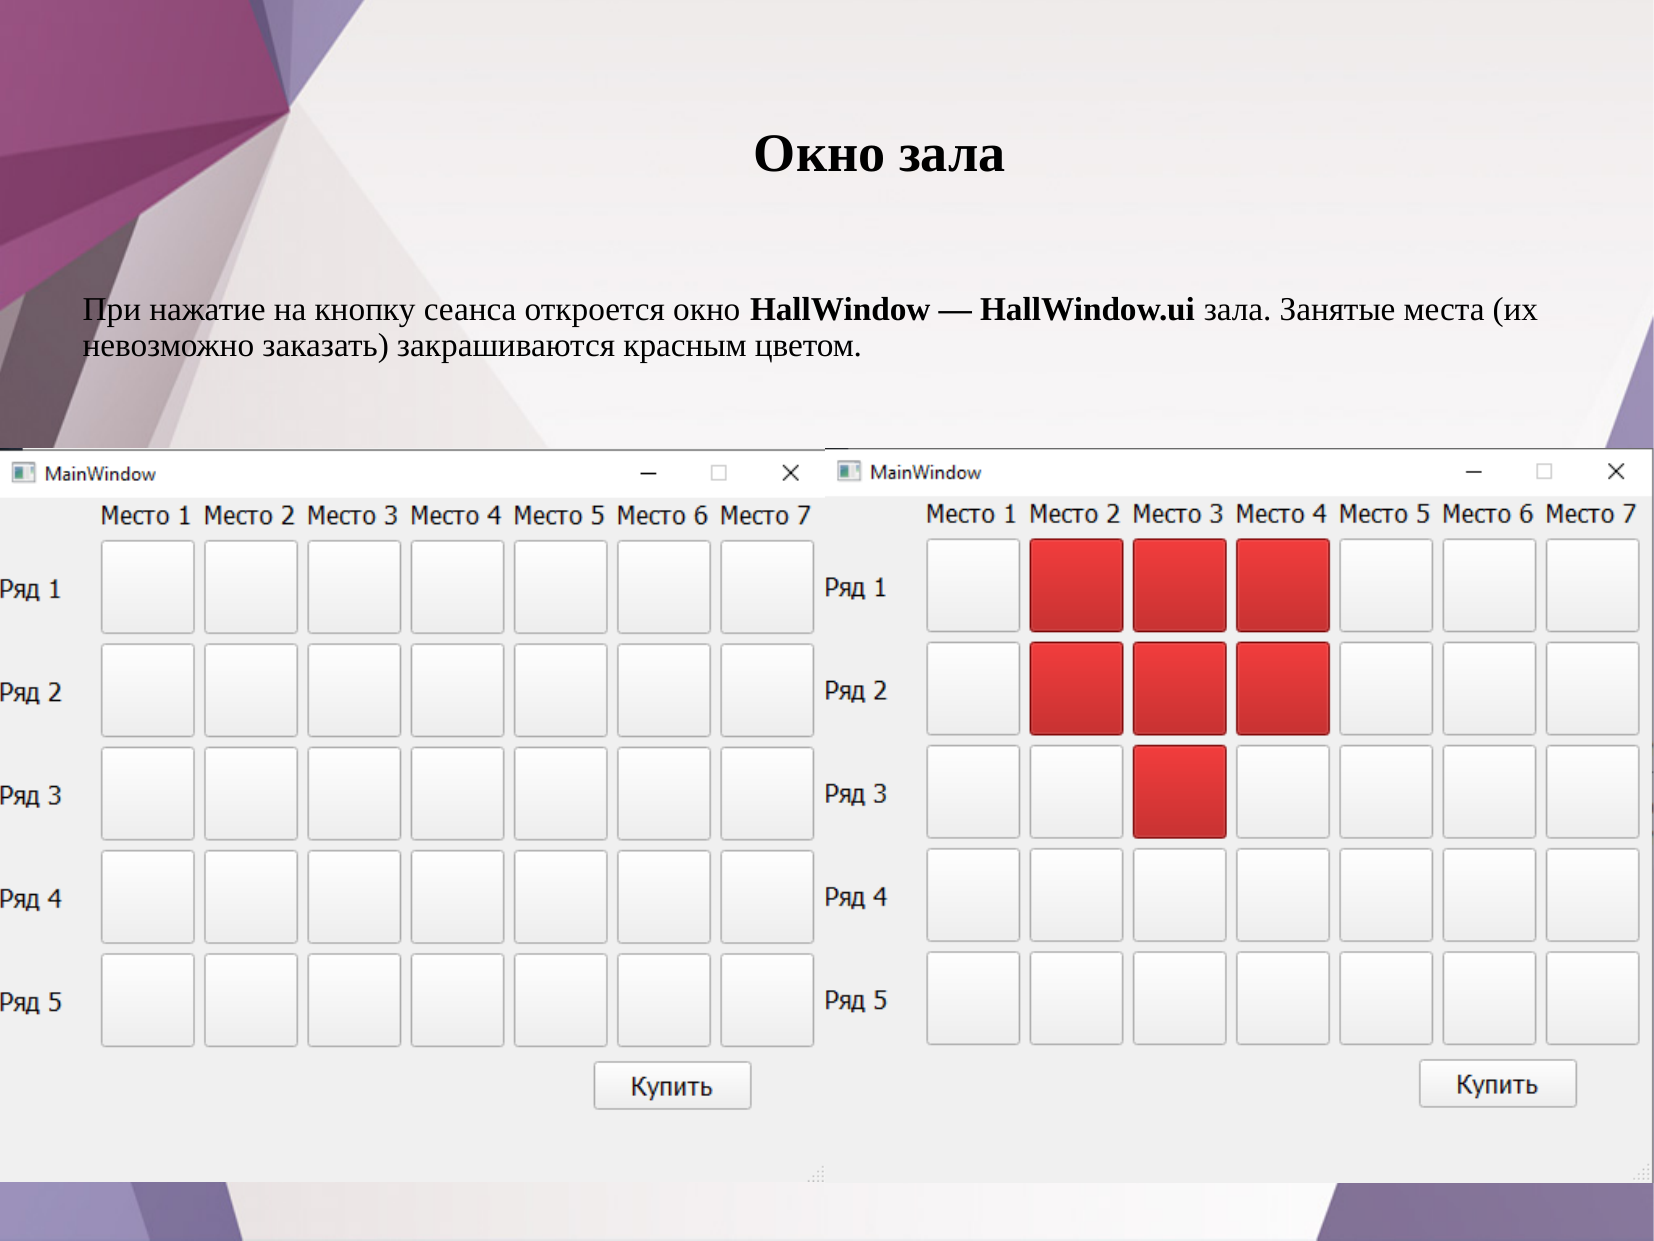

# Окно зала
При нажатие на кнопку сеанса откроется окно HallWindow — HallWindow.ui зала. Занятые места (их невозможно заказать) закрашиваются красным цветом.